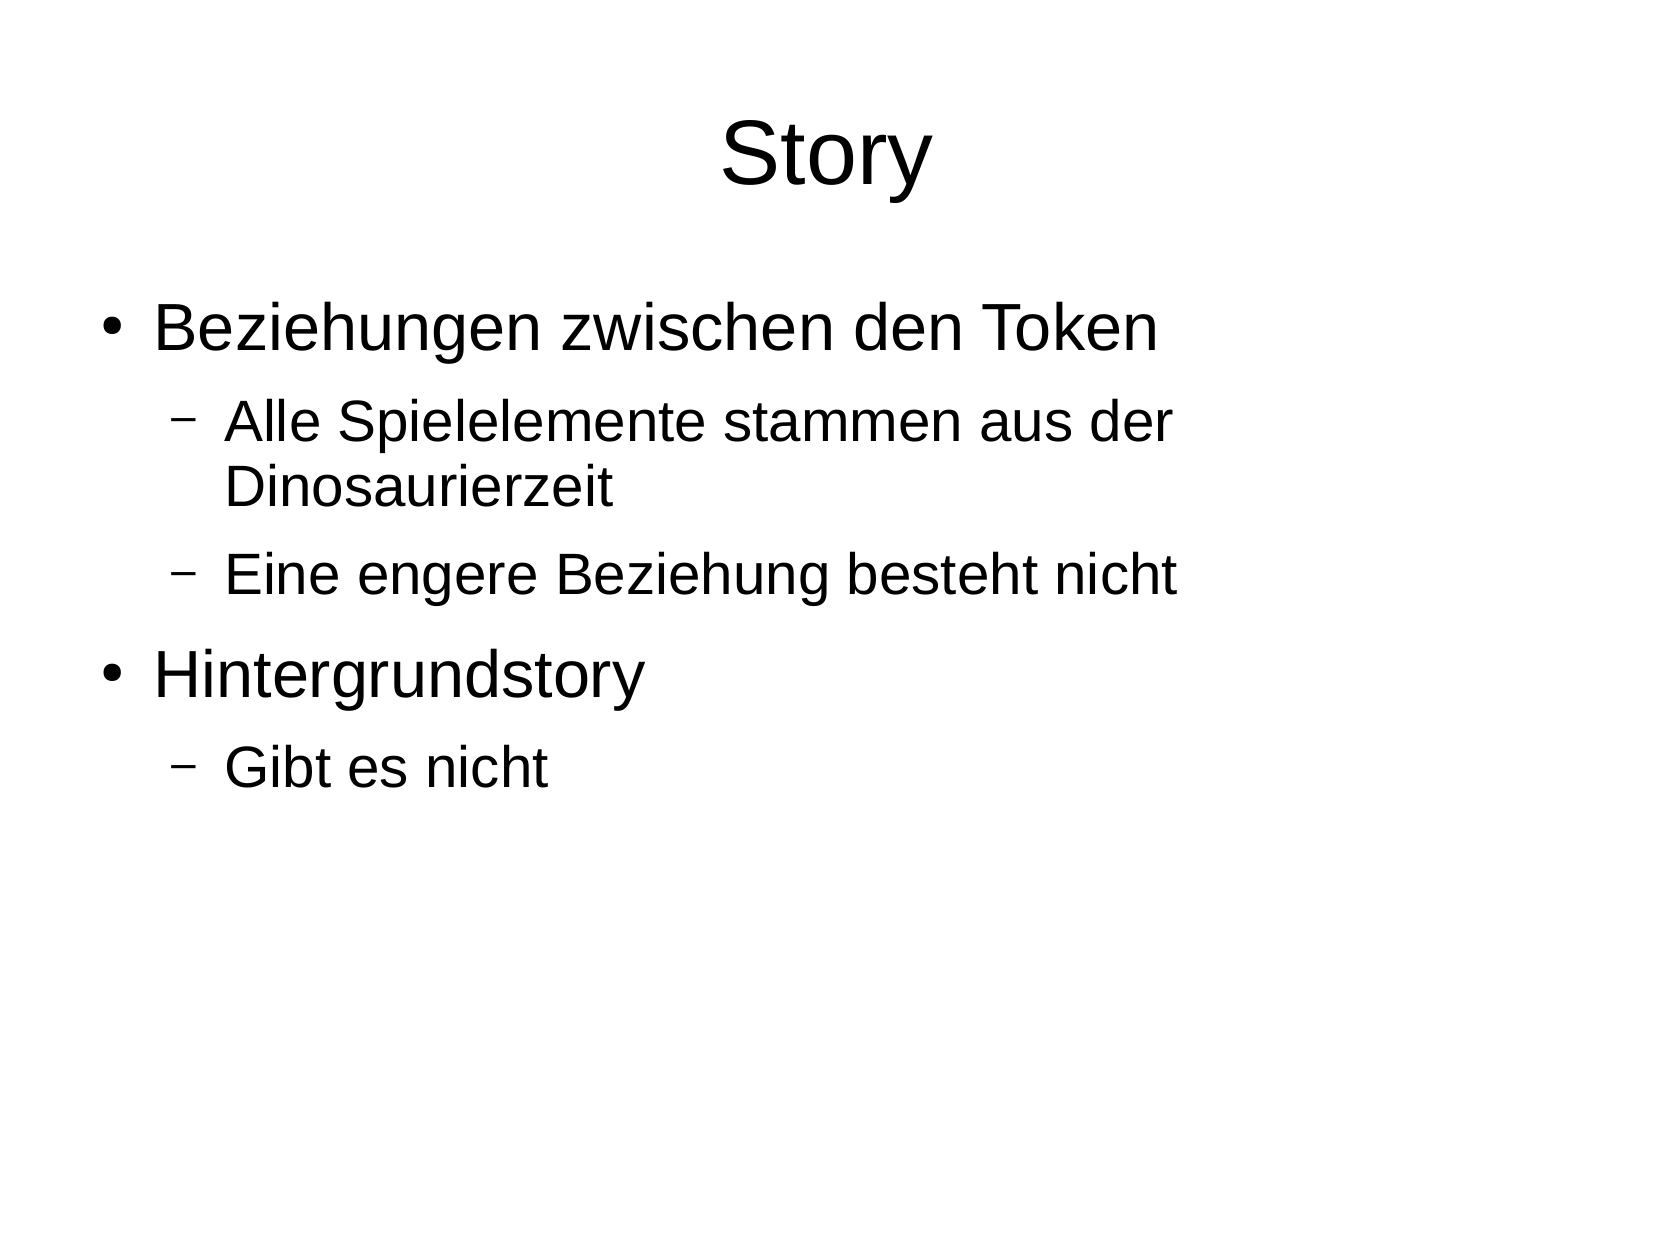

# Story
Beziehungen zwischen den Token
Alle Spielelemente stammen aus der Dinosaurierzeit
Eine engere Beziehung besteht nicht
Hintergrundstory
Gibt es nicht